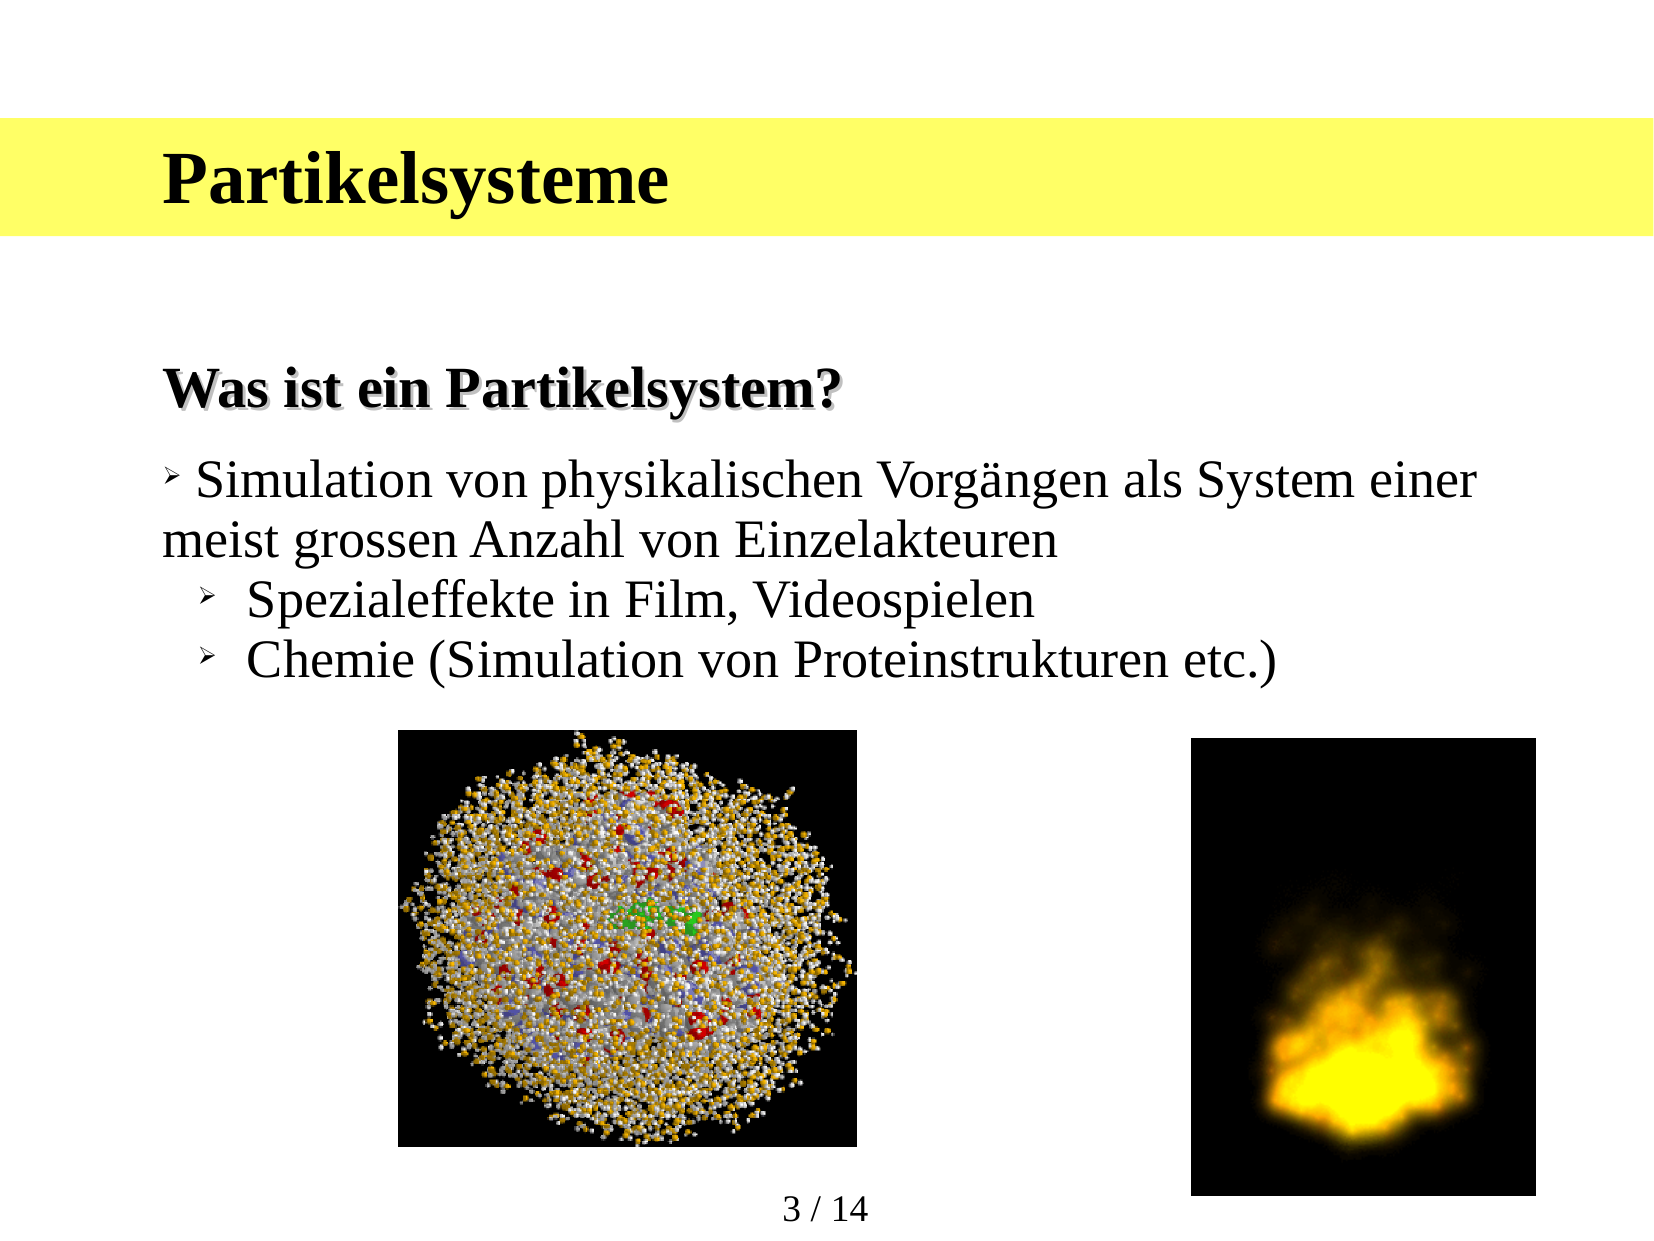

Partikelsysteme
Was ist ein Partikelsystem?
 Simulation von physikalischen Vorgängen als System einer meist grossen Anzahl von Einzelakteuren
 Spezialeffekte in Film, Videospielen
 Chemie (Simulation von Proteinstrukturen etc.)